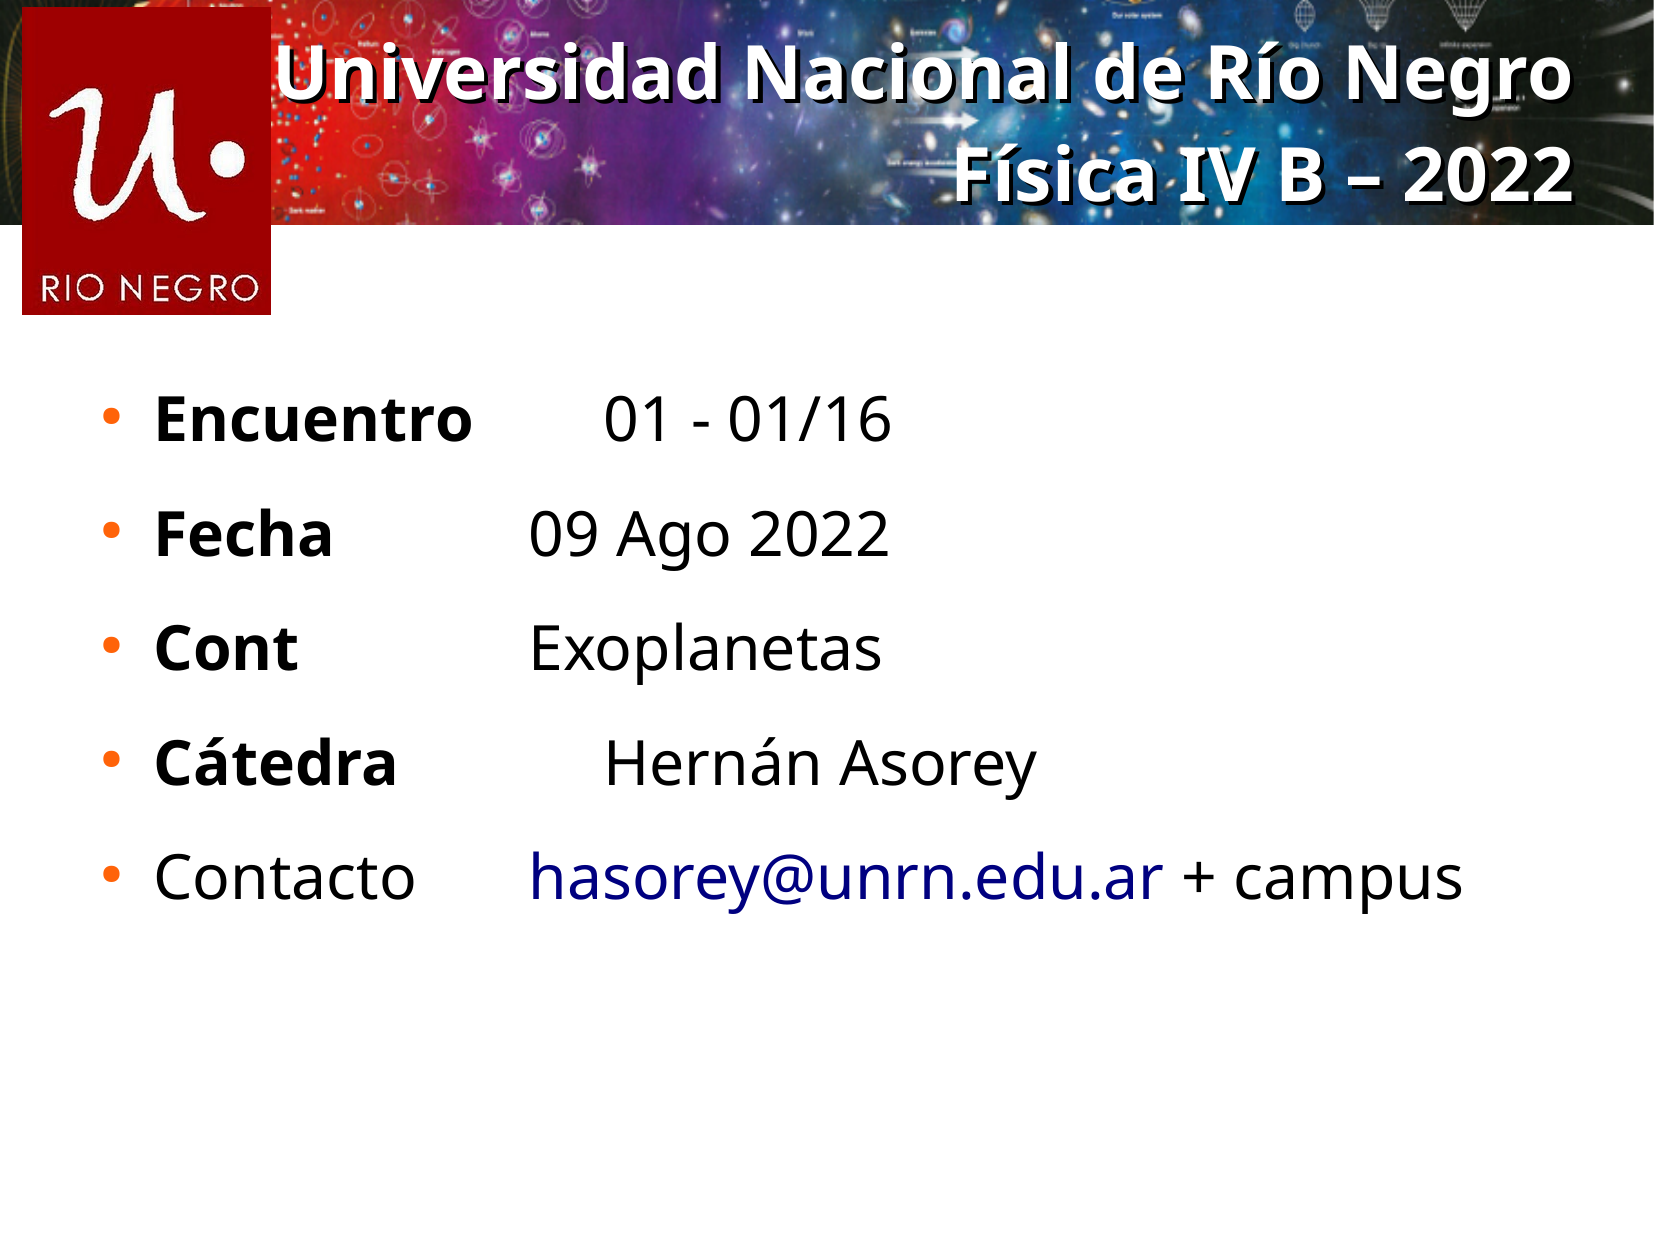

# Universidad Nacional de Río Negro Física IV B – 2022
Encuentro		01 - 01/16
Fecha			09 Ago 2022
Cont				Exoplanetas
Cátedra			Hernán Asorey
Contacto		hasorey@unrn.edu.ar + campus